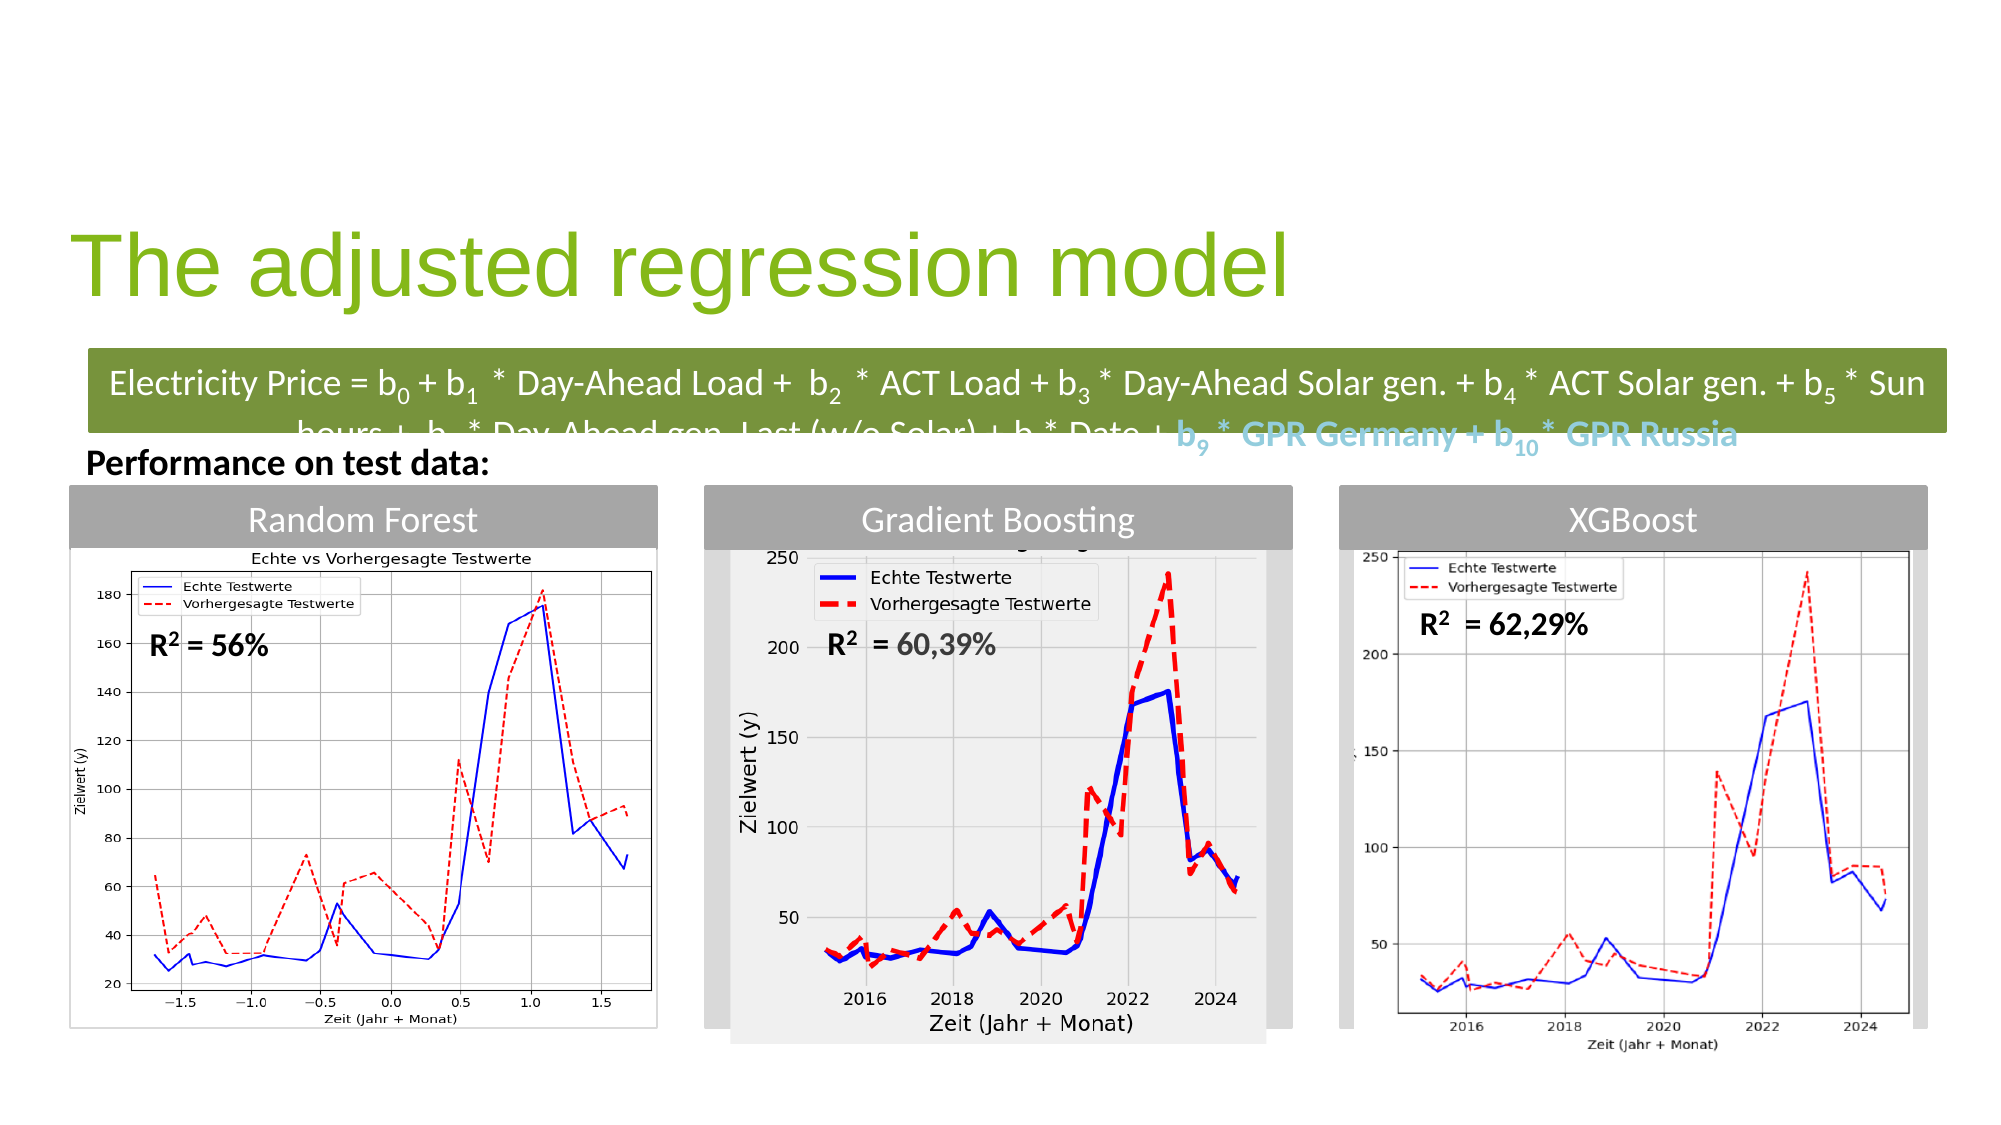

# The adjusted regression model
Electricity Price = b0 + b1 * Day-Ahead Load + b2 * ACT Load + b3 * Day-Ahead Solar gen. + b4 * ACT Solar gen. + b5 * Sun hours + b7 * Day-Ahead gen. Last (w/o Solar) + b8* Date + b9 * GPR Germany + b10* GPR Russia
Performance on test data:
Random Forest
Gradient Boosting
XGBoost
R2 = 62,29%
R2 = 60,39%
R2 = 56%